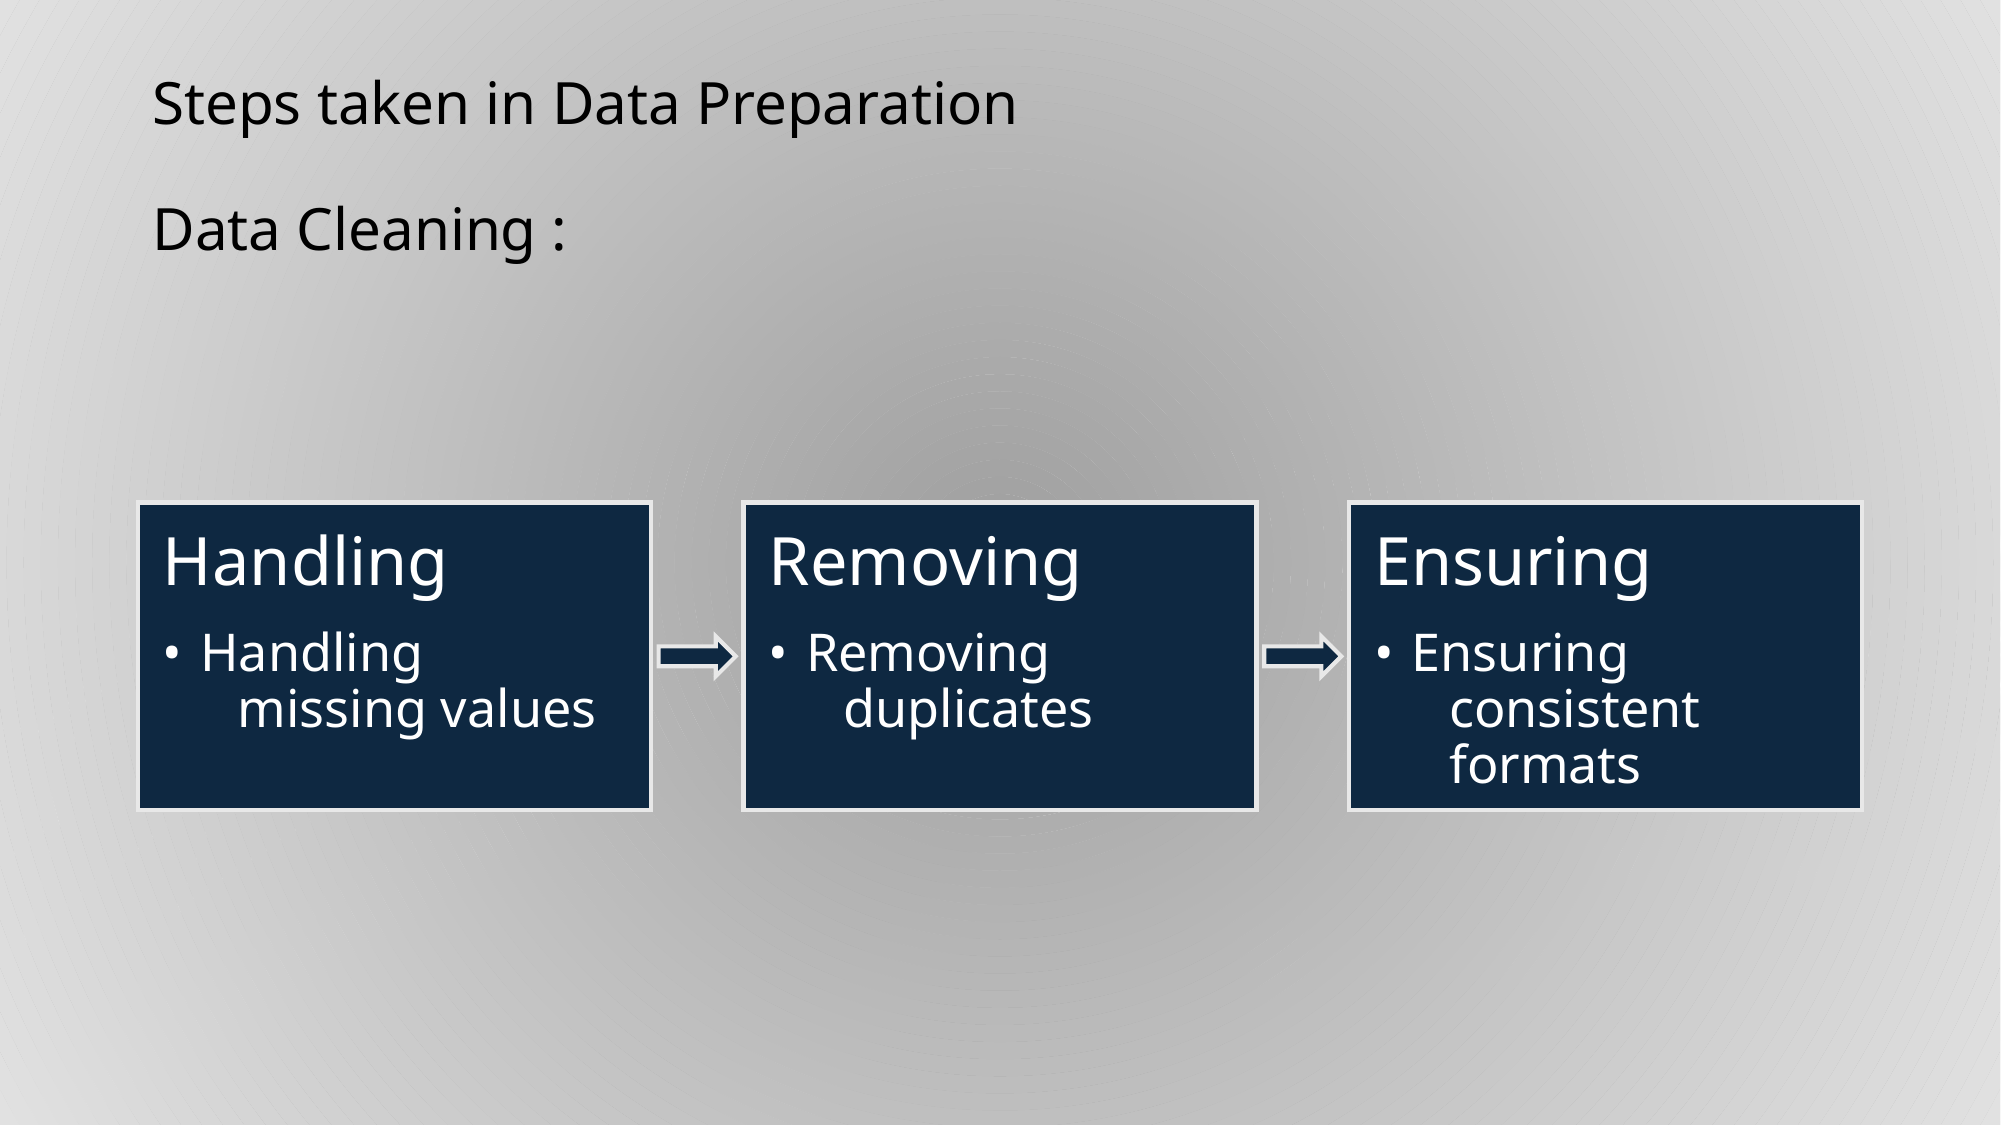

# Steps taken in Data Preparation Data Cleaning :
Handling
Handling missing values
Removing
Removing duplicates
Ensuring
Ensuring consistent formats